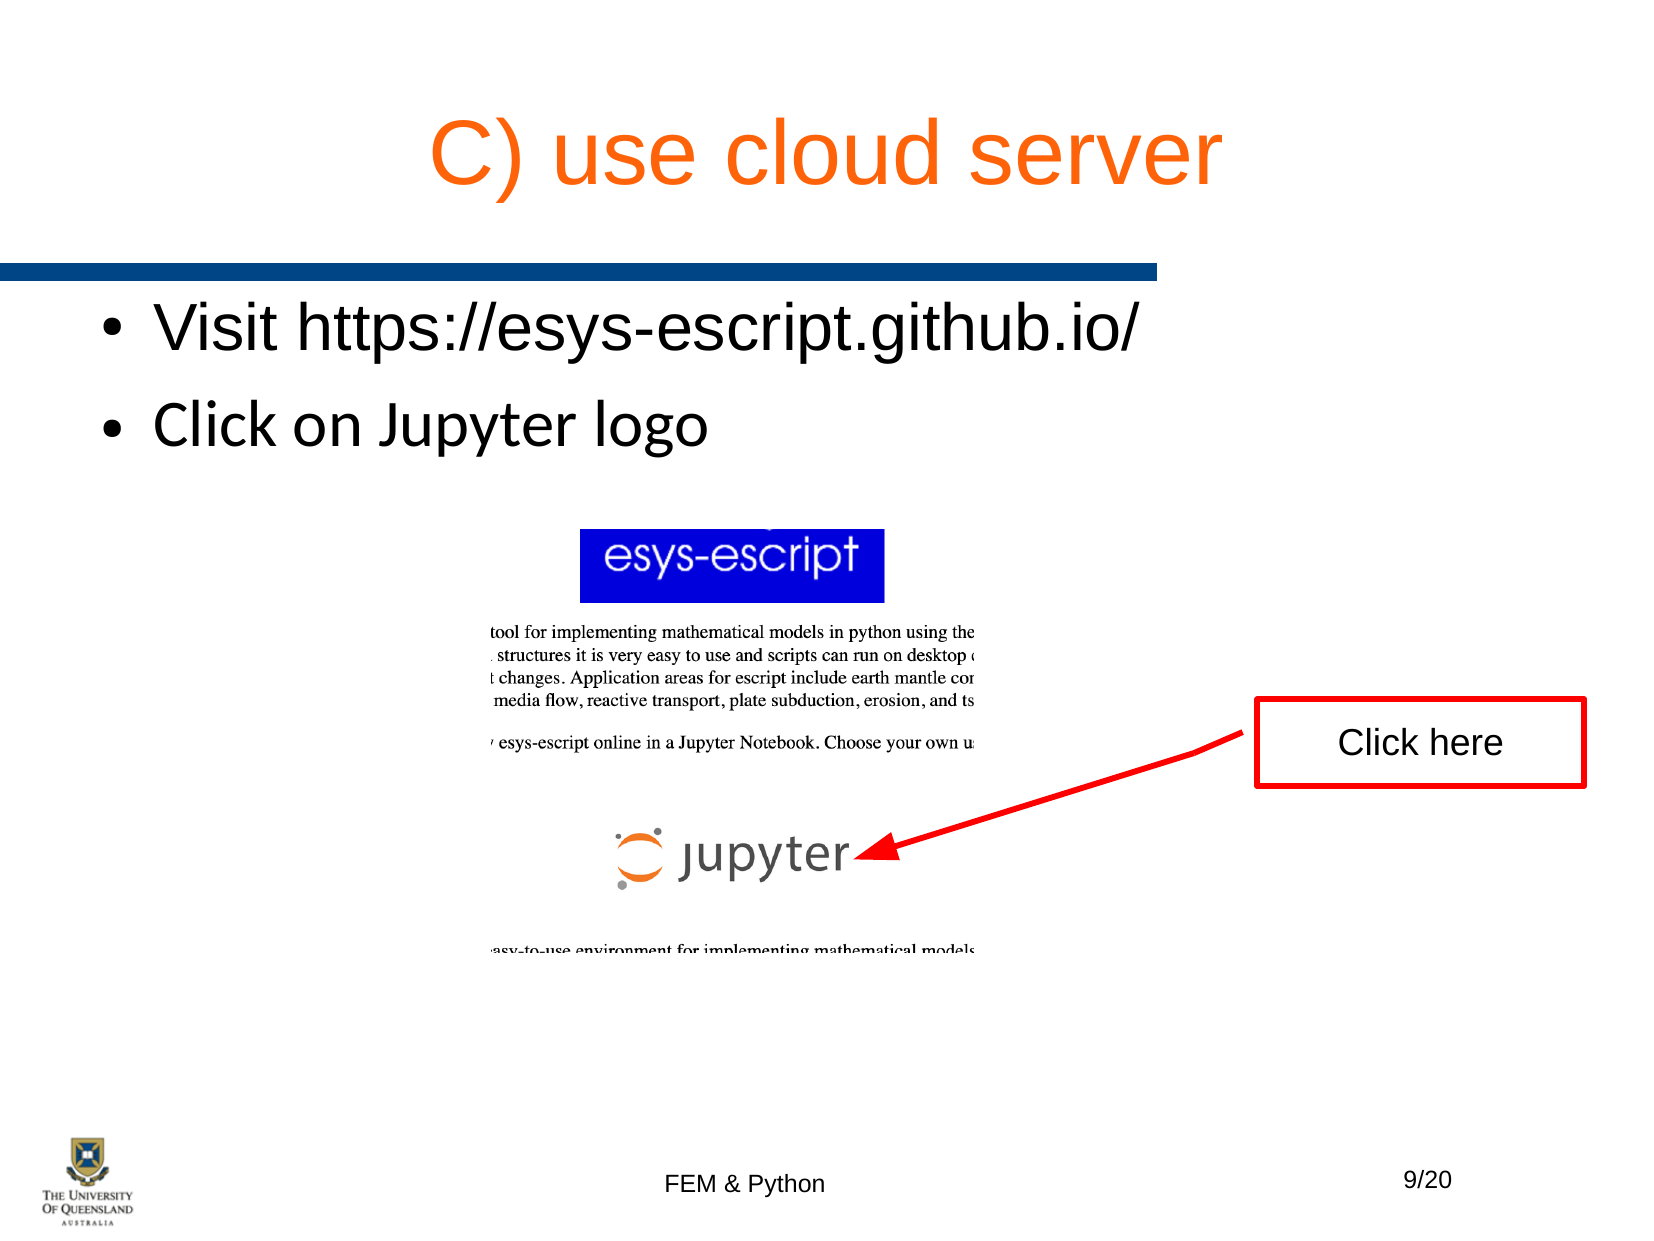

# C) use cloud server
Visit https://esys-escript.github.io/
Click on Jupyter logo
Click here